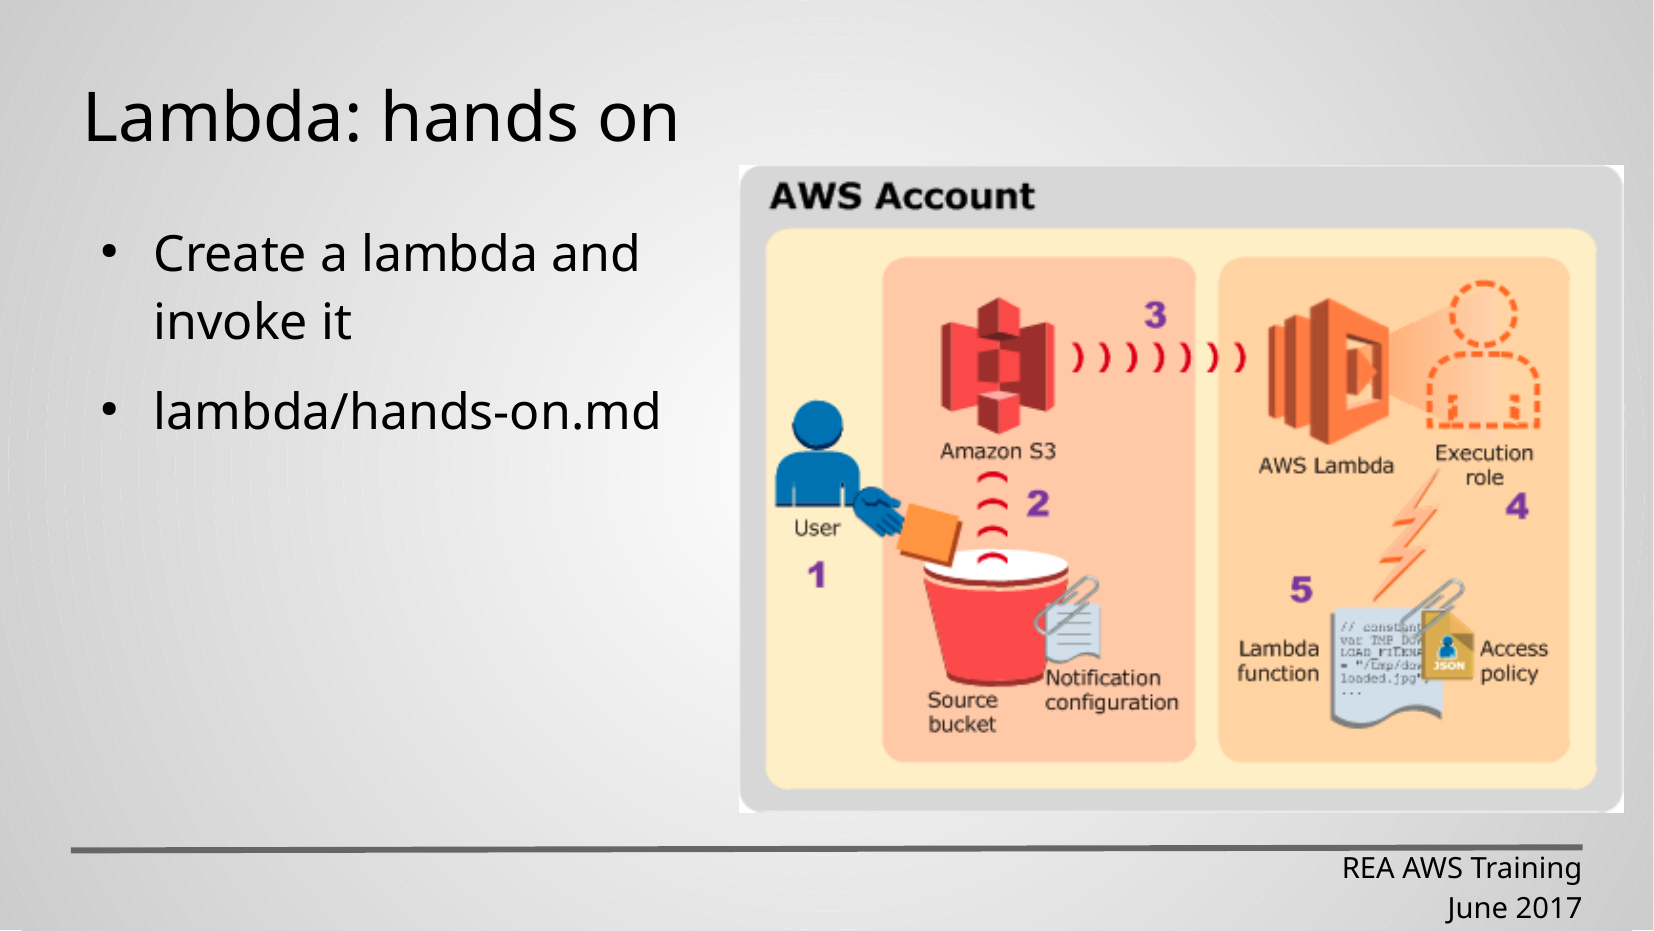

# Lambda: hands on
Create a lambda and
invoke it
lambda/hands-on.md